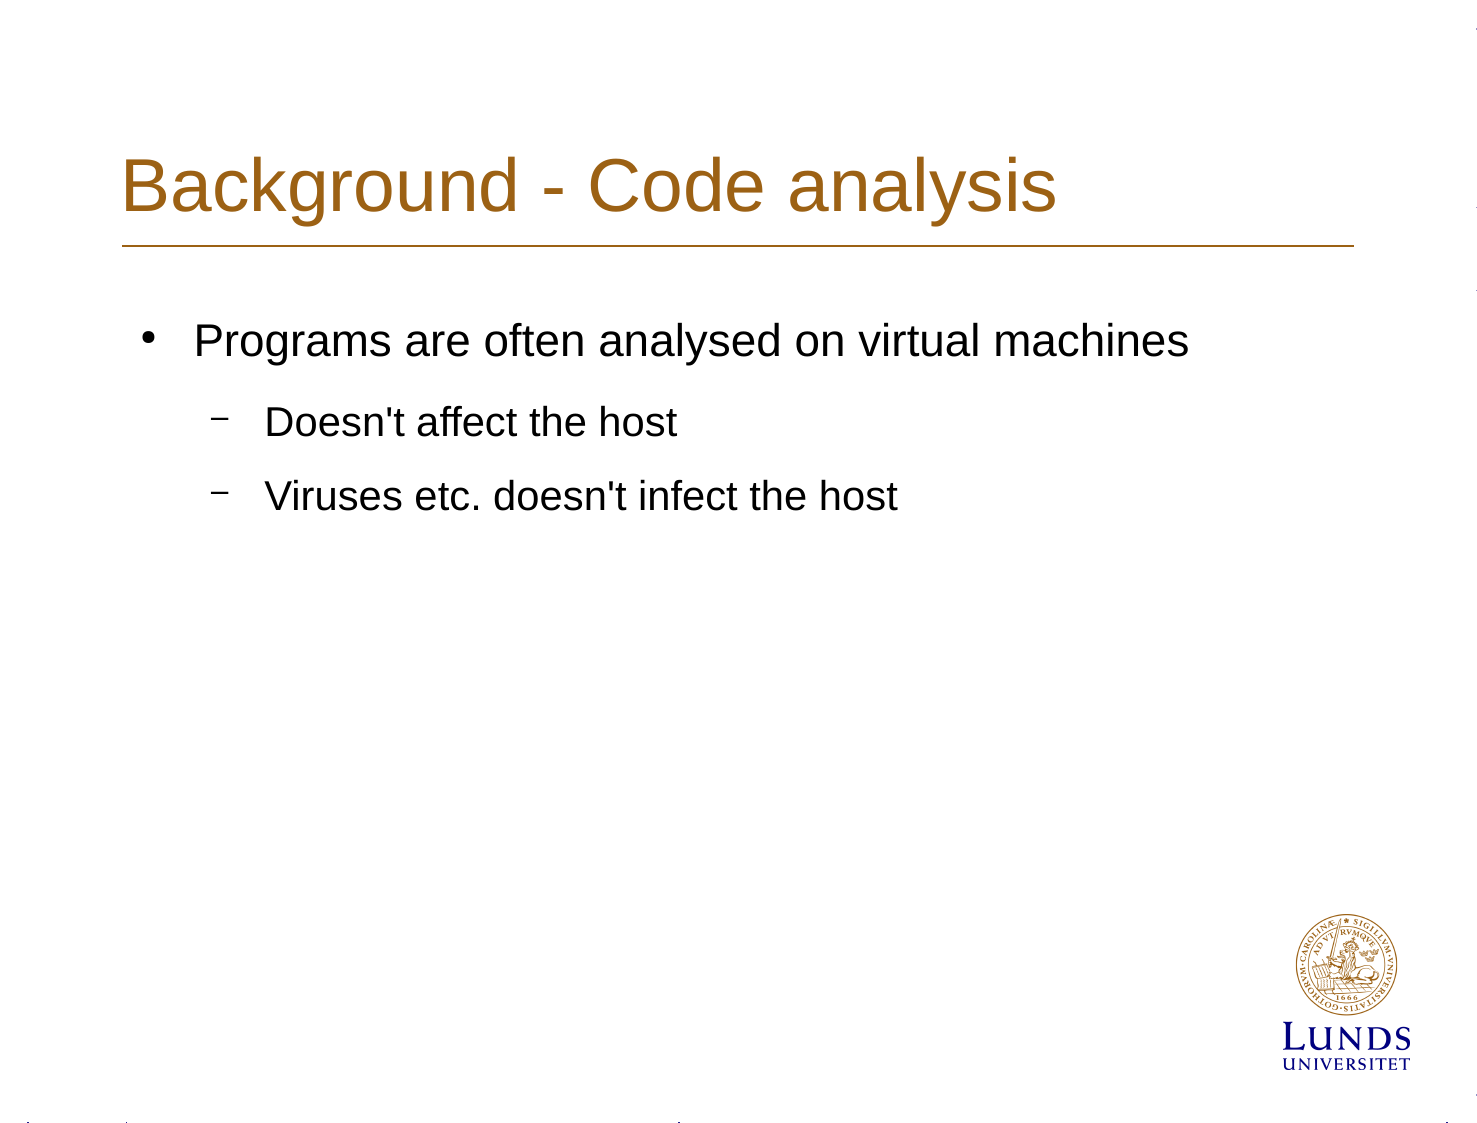

# Background - Code analysis
Programs are often analysed on virtual machines
Doesn't affect the host
Viruses etc. doesn't infect the host